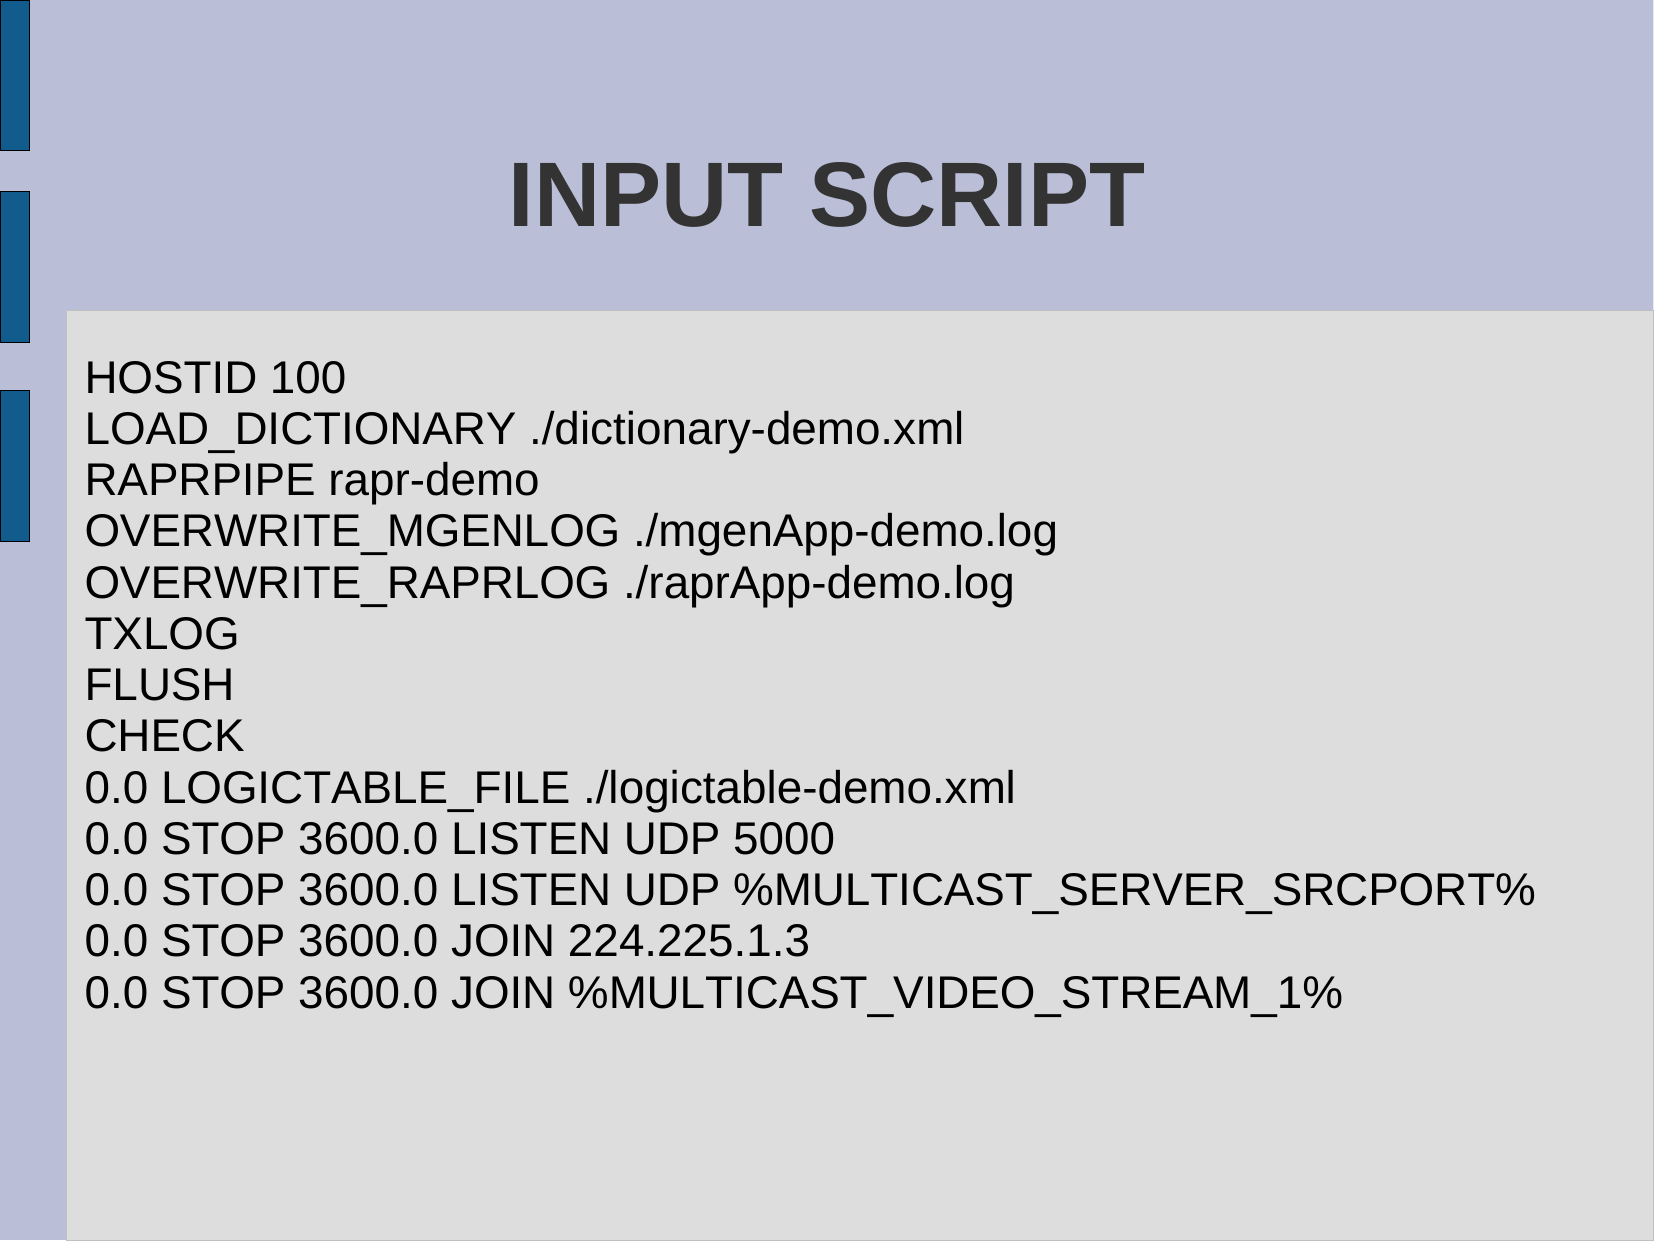

# INPUT SCRIPT
HOSTID 100
LOAD_DICTIONARY ./dictionary-demo.xml
RAPRPIPE rapr-demo
OVERWRITE_MGENLOG ./mgenApp-demo.log
OVERWRITE_RAPRLOG ./raprApp-demo.log
TXLOG
FLUSH
CHECK
0.0 LOGICTABLE_FILE ./logictable-demo.xml
0.0 STOP 3600.0 LISTEN UDP 5000
0.0 STOP 3600.0 LISTEN UDP %MULTICAST_SERVER_SRCPORT%
0.0 STOP 3600.0 JOIN 224.225.1.3
0.0 STOP 3600.0 JOIN %MULTICAST_VIDEO_STREAM_1%